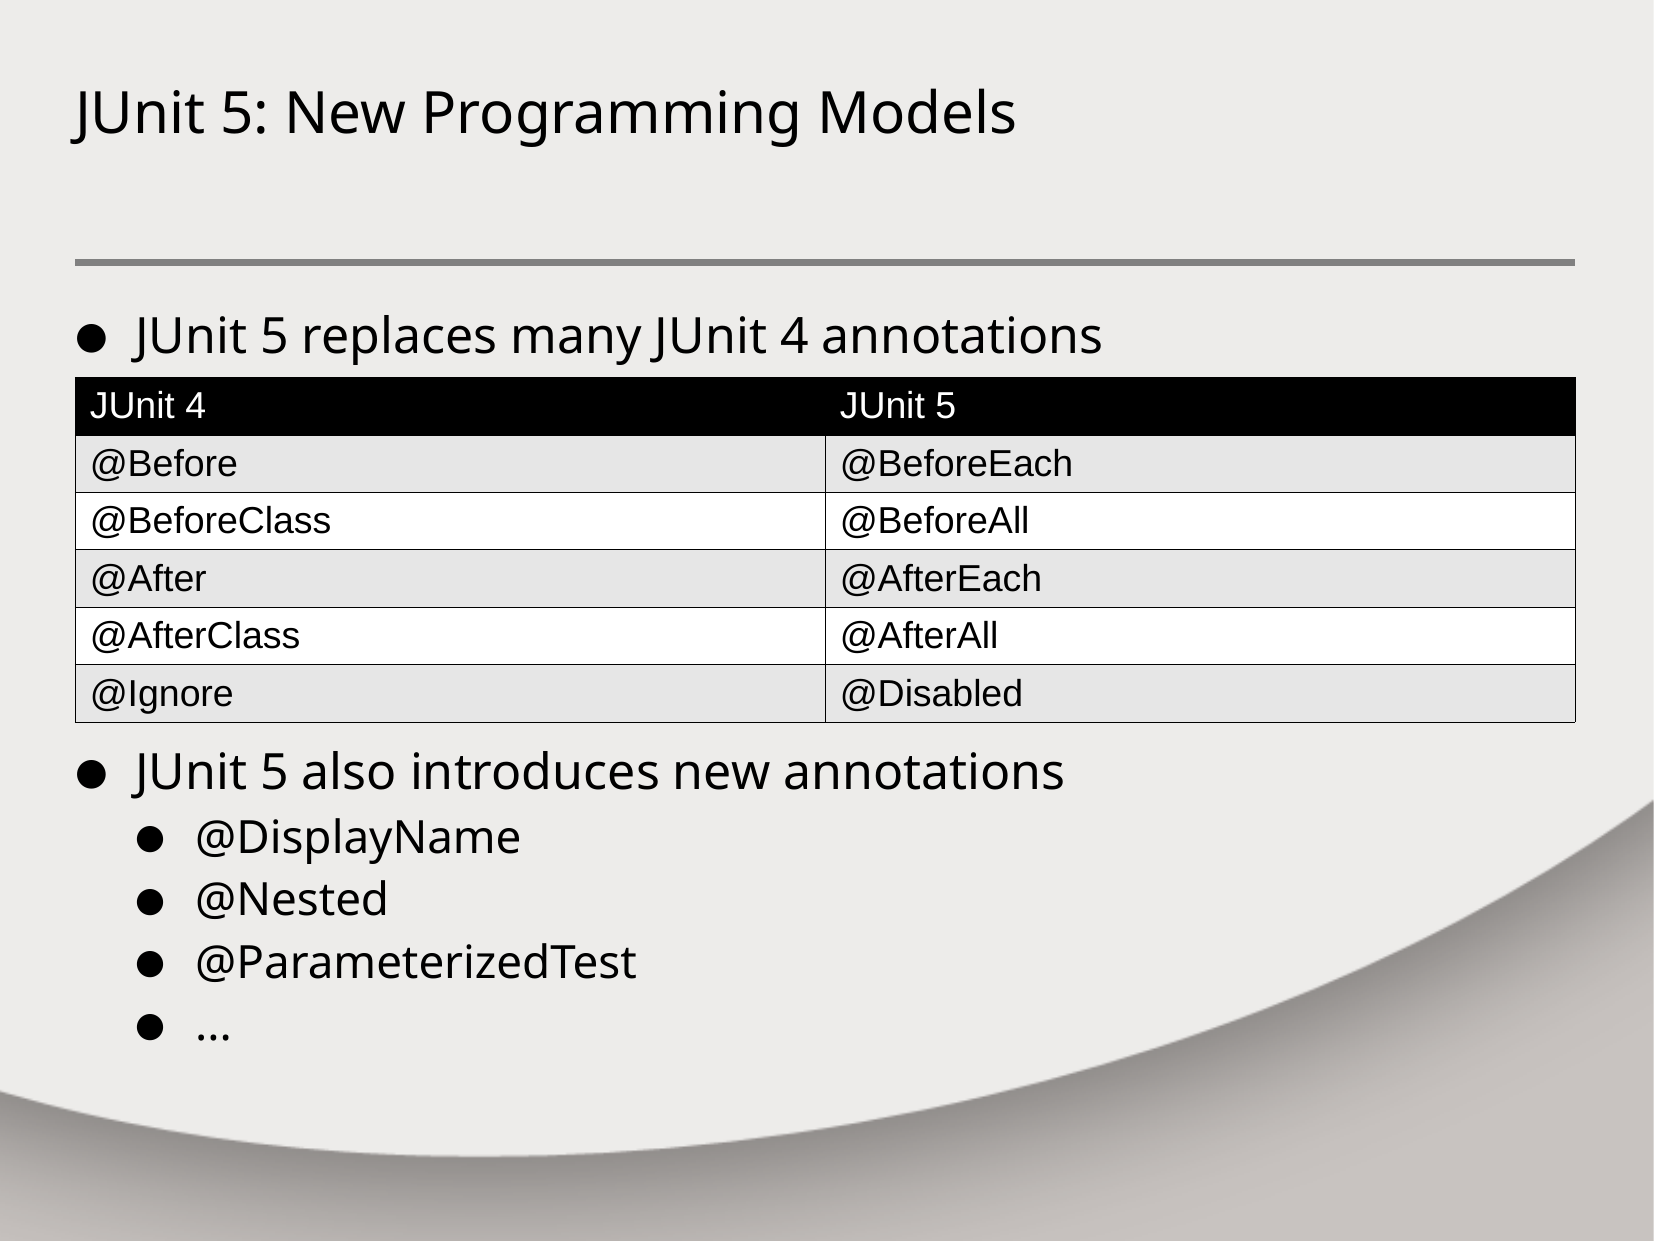

# JUnit 5: New Programming Models
JUnit 5 replaces many JUnit 4 annotations
JUnit 5 also introduces new annotations
@DisplayName
@Nested
@ParameterizedTest
...
| JUnit 4 | JUnit 5 |
| --- | --- |
| @Before | @BeforeEach |
| @BeforeClass | @BeforeAll |
| @After | @AfterEach |
| @AfterClass | @AfterAll |
| @Ignore | @Disabled |